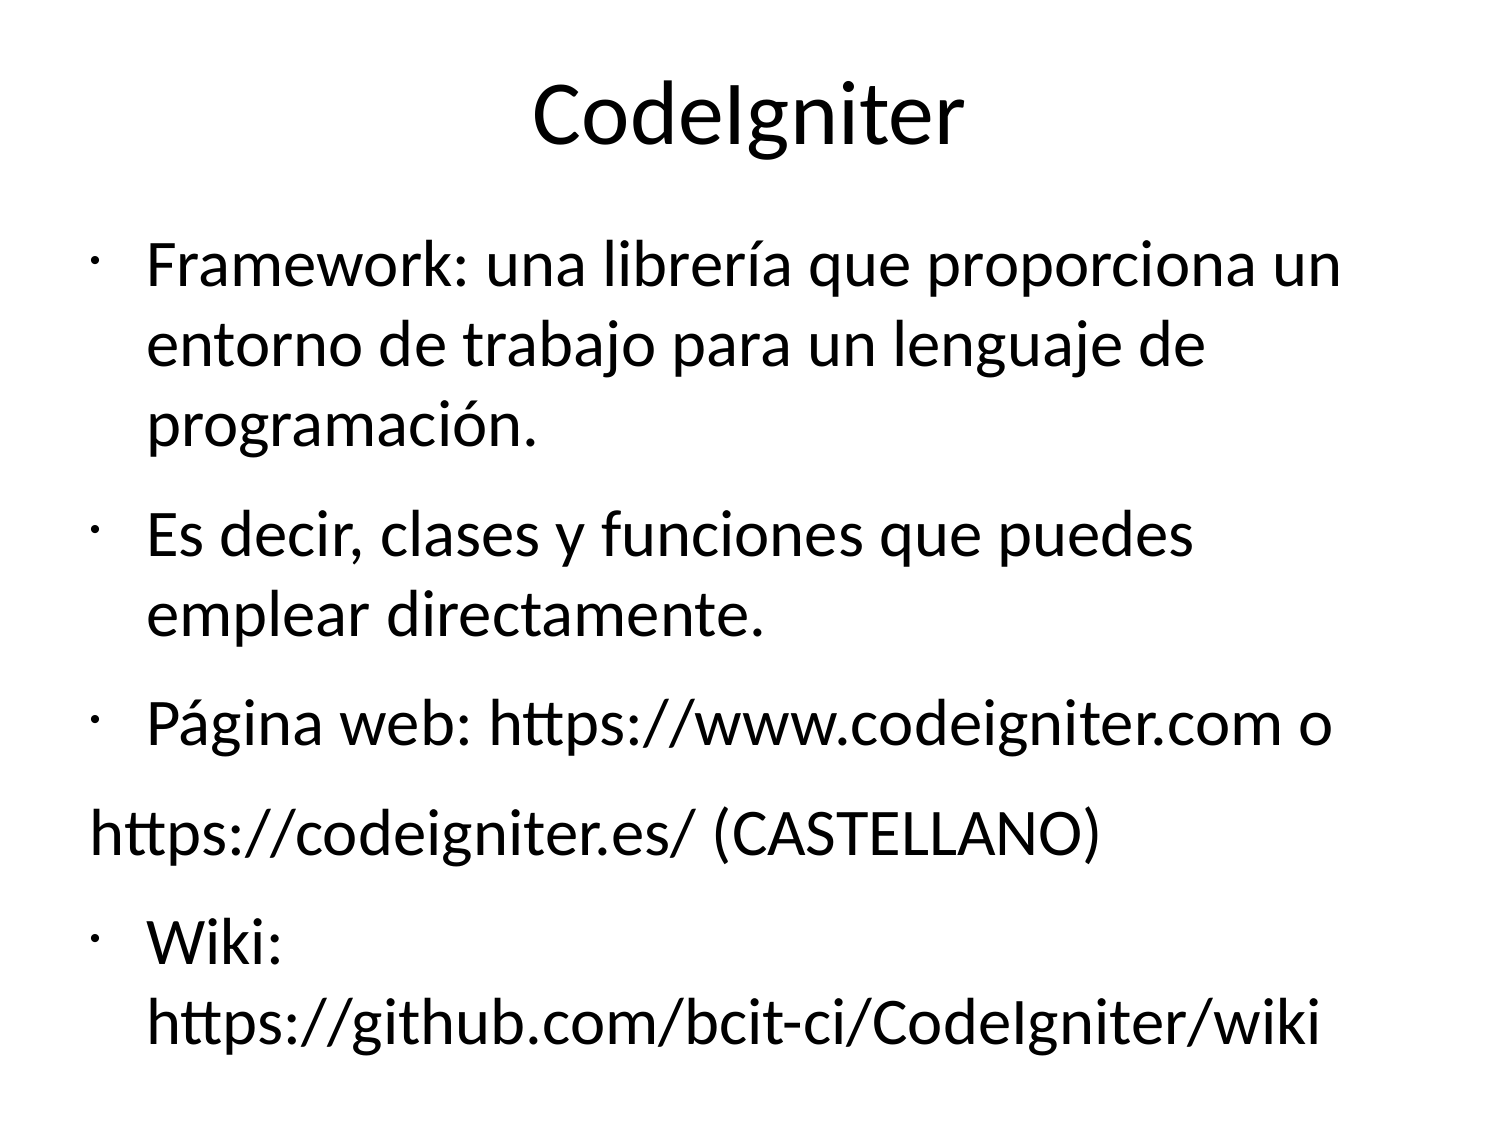

# CodeIgniter
Framework: una librería que proporciona un entorno de trabajo para un lenguaje de programación.
Es decir, clases y funciones que puedes emplear directamente.
Página web: https://www.codeigniter.com o
https://codeigniter.es/ (CASTELLANO)
Wiki: https://github.com/bcit-ci/CodeIgniter/wiki